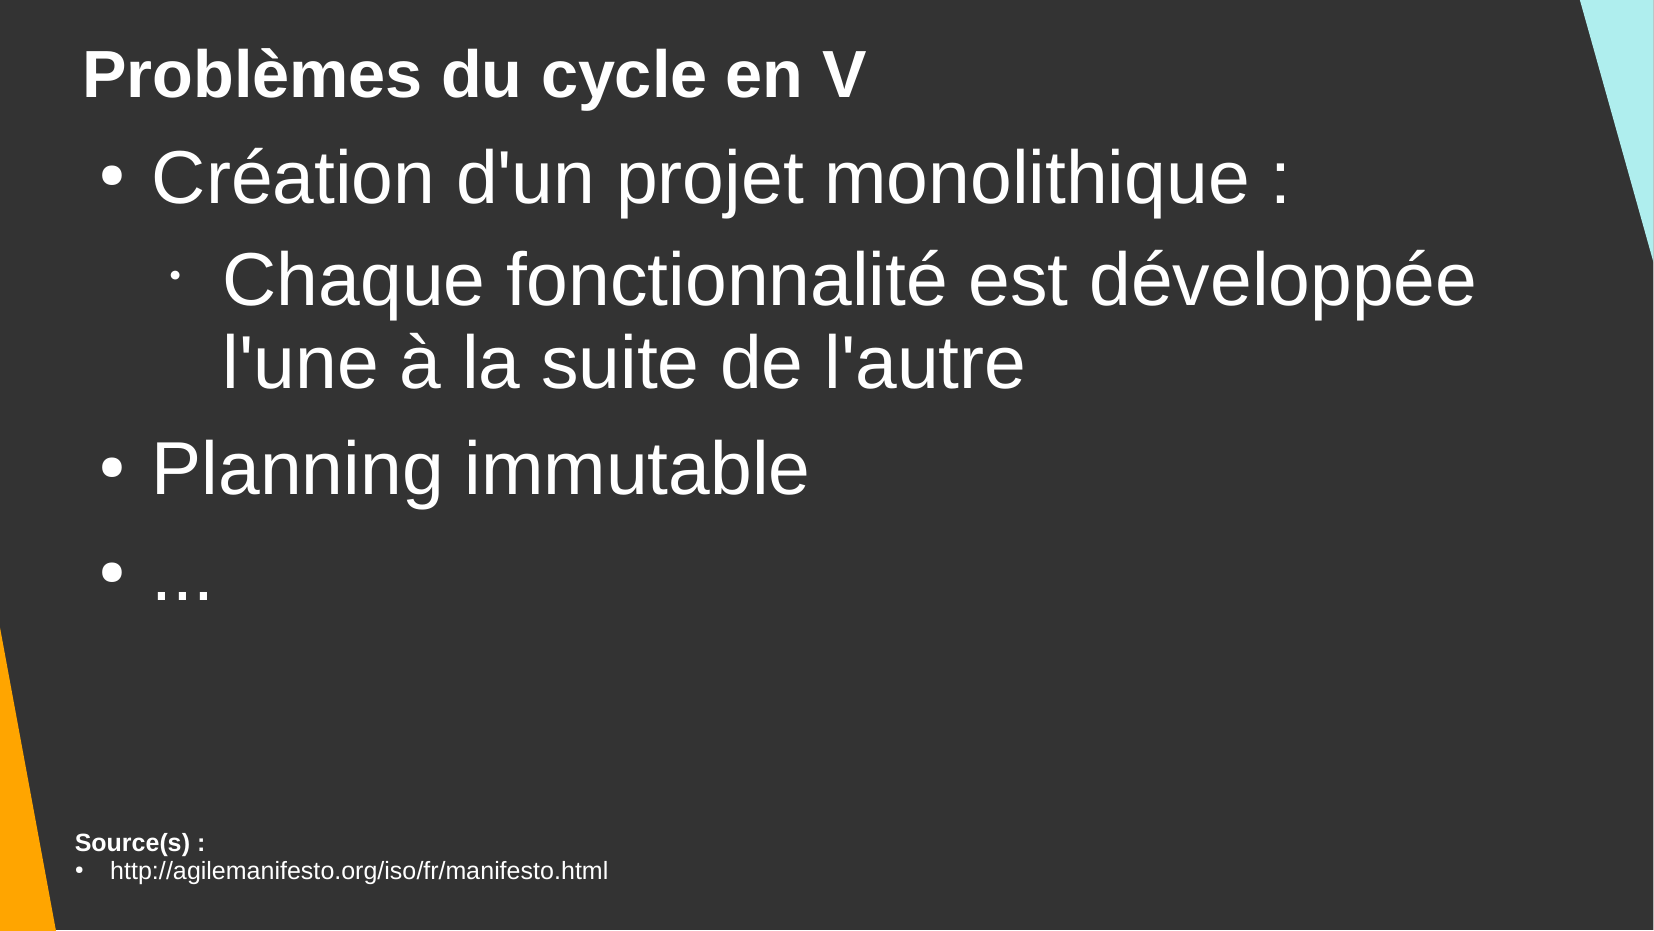

# Problèmes du cycle en V
Création d'un projet monolithique :
Chaque fonctionnalité est développée l'une à la suite de l'autre
Planning immutable
...
Source(s) :
http://agilemanifesto.org/iso/fr/manifesto.html